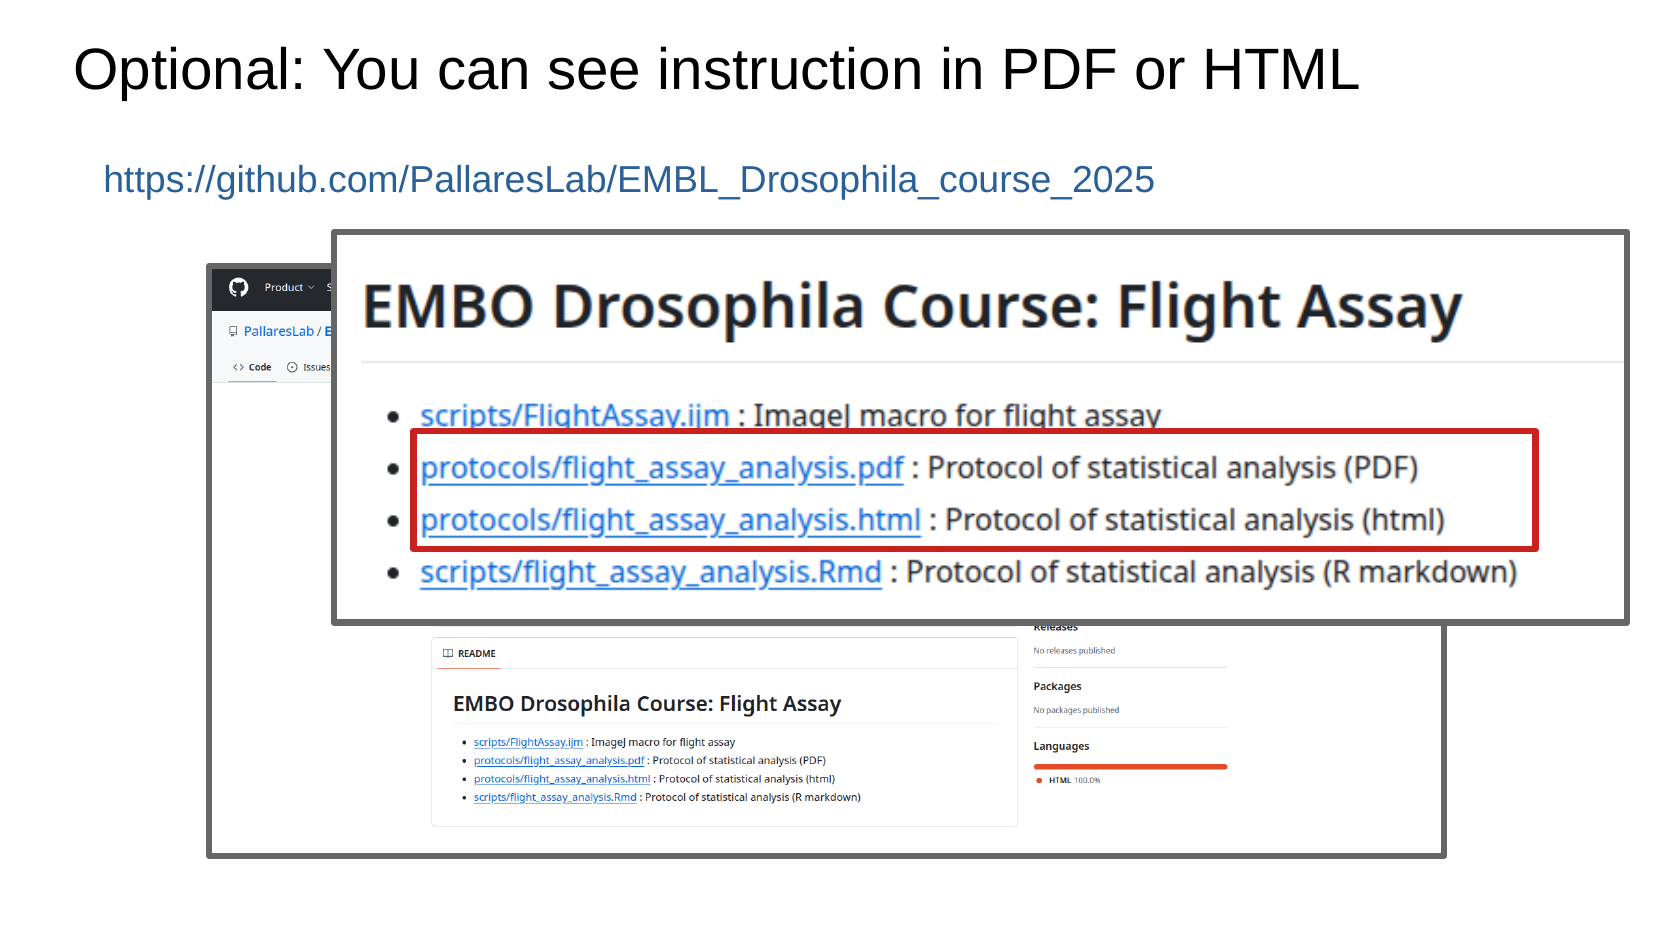

Optional: You can see instruction in PDF or HTML
https://github.com/PallaresLab/EMBL_Drosophila_course_2025